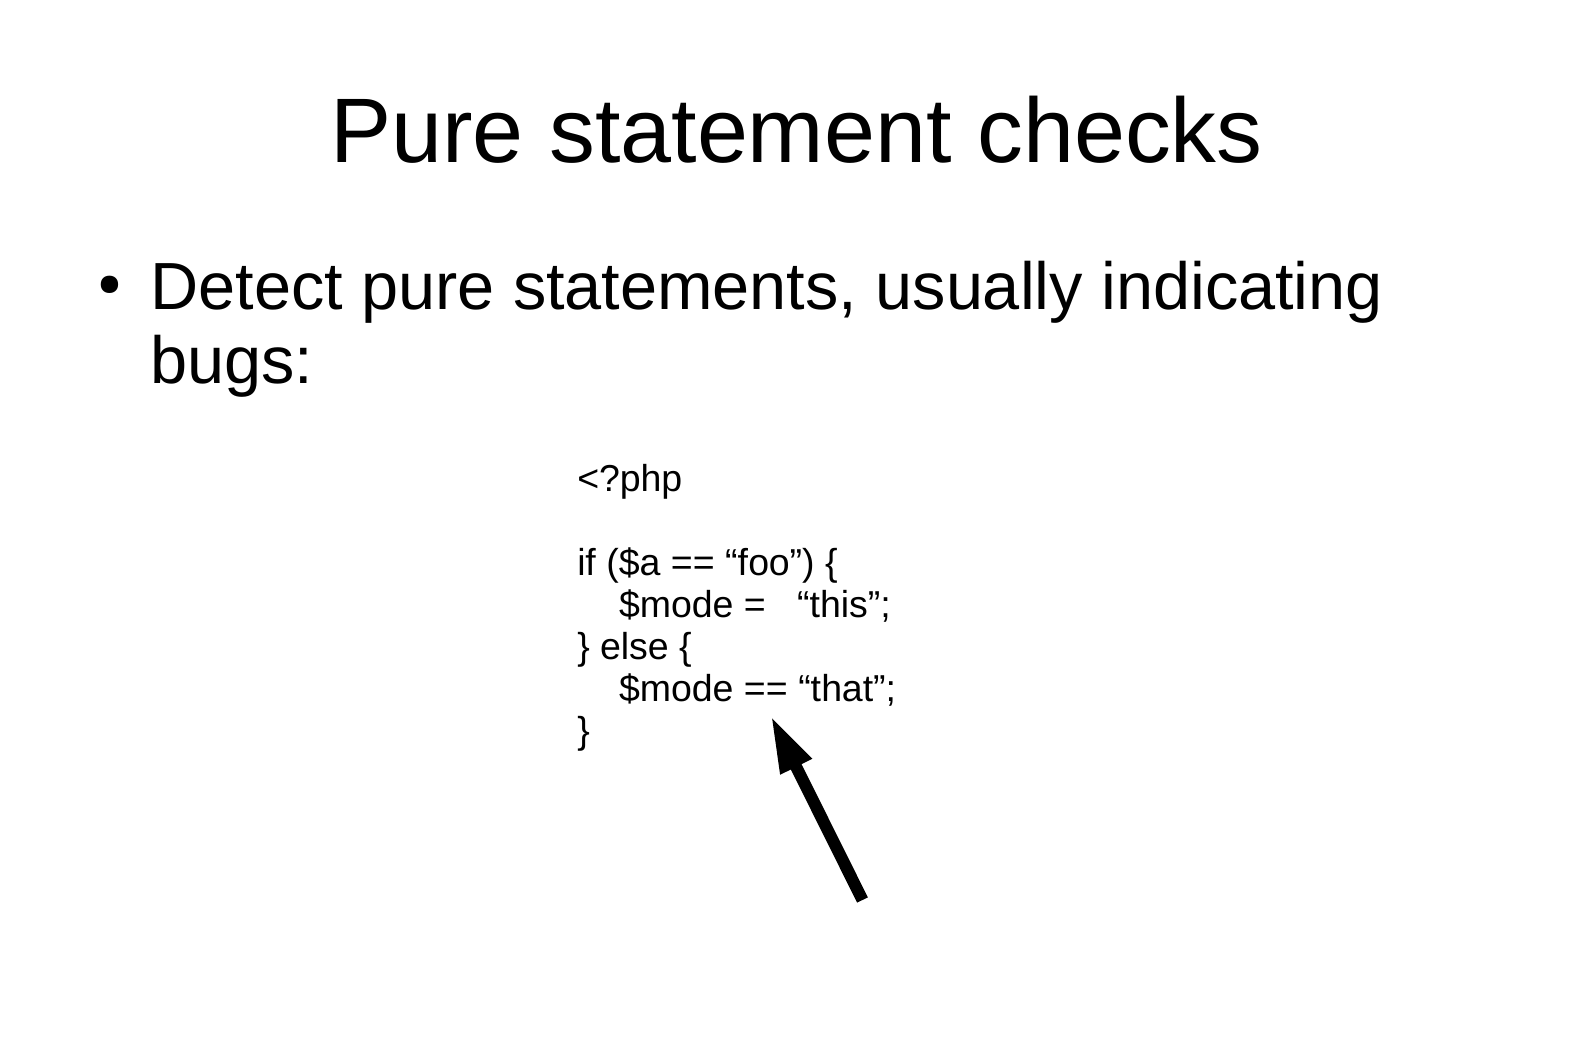

# Pure statement checks
Detect pure statements, usually indicating bugs:
<?php
if ($a == “foo”) {
 $mode = “this”;
} else {
 $mode == “that”;
}